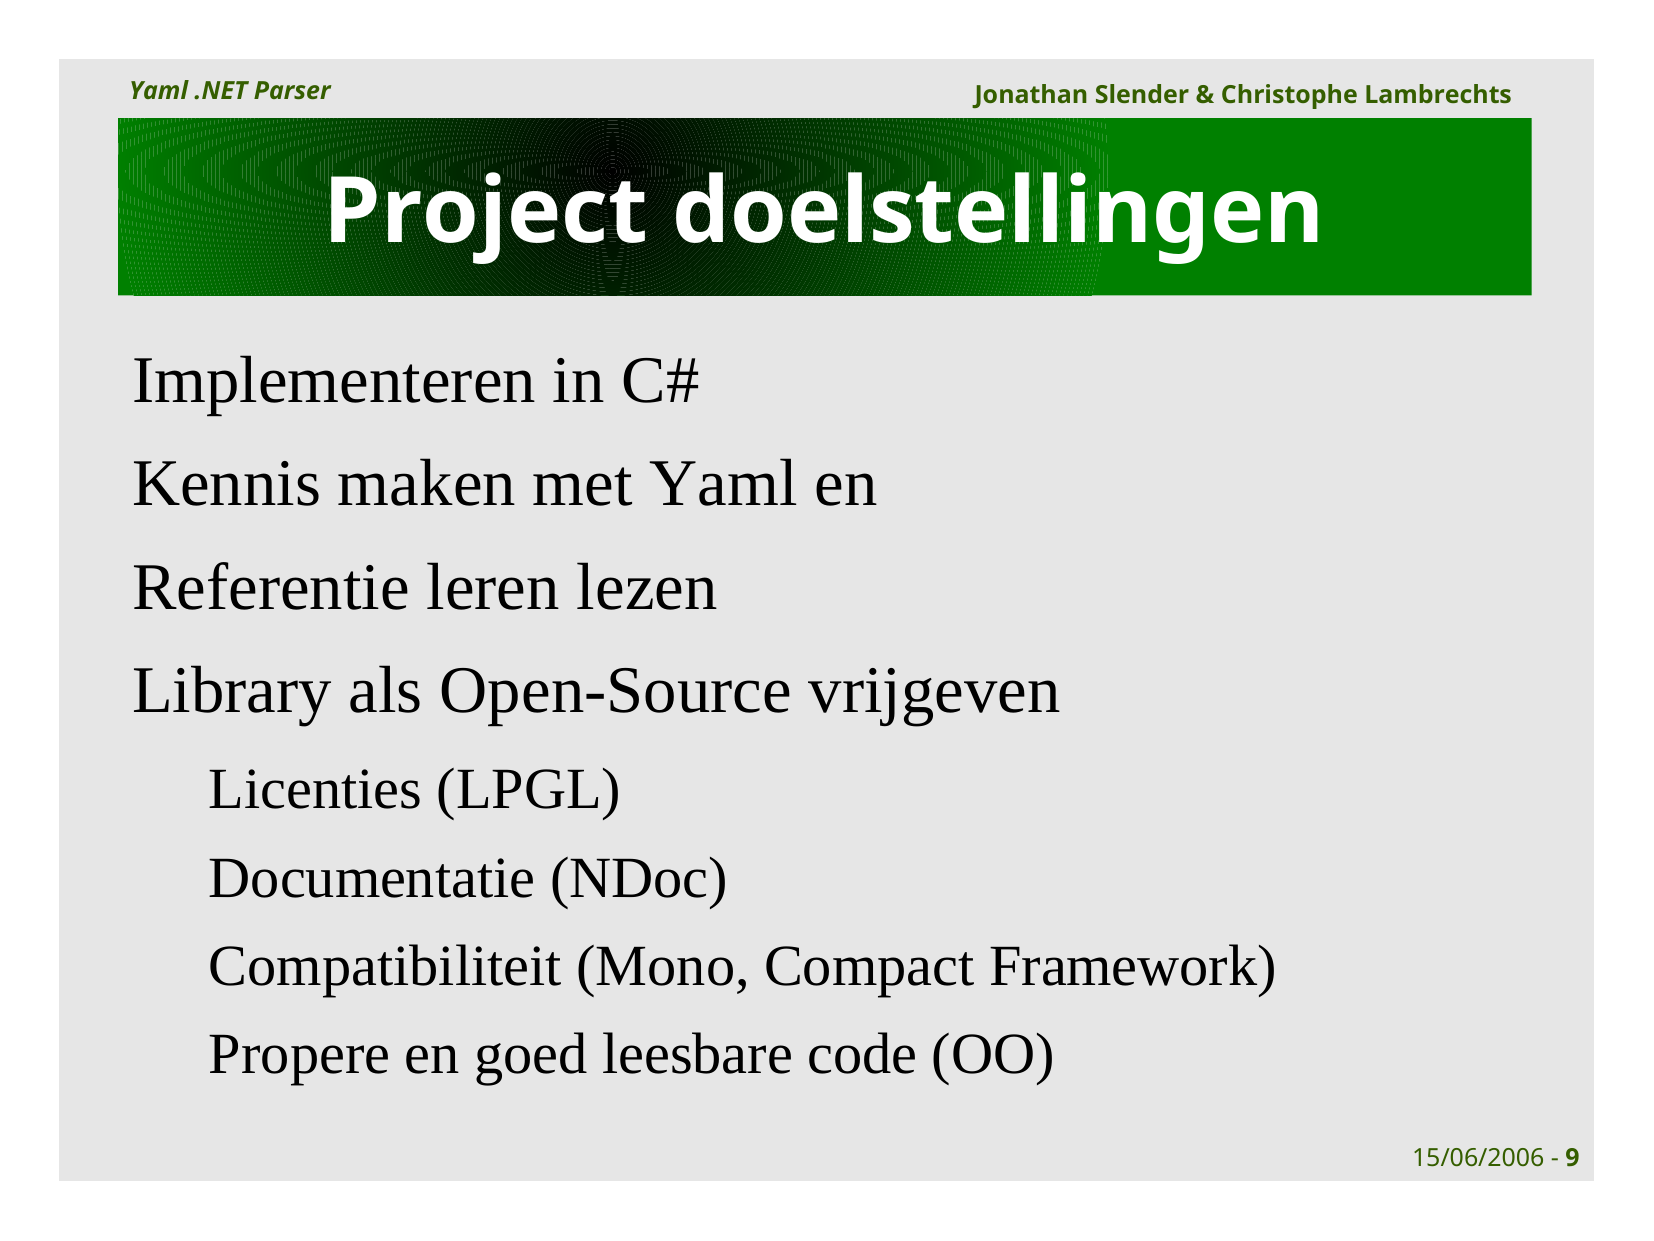

# Project doelstellingen
Implementeren in C#
Kennis maken met Yaml en
Referentie leren lezen
Library als Open-Source vrijgeven
Licenties (LPGL)
Documentatie (NDoc)
Compatibiliteit (Mono, Compact Framework)
Propere en goed leesbare code (OO)